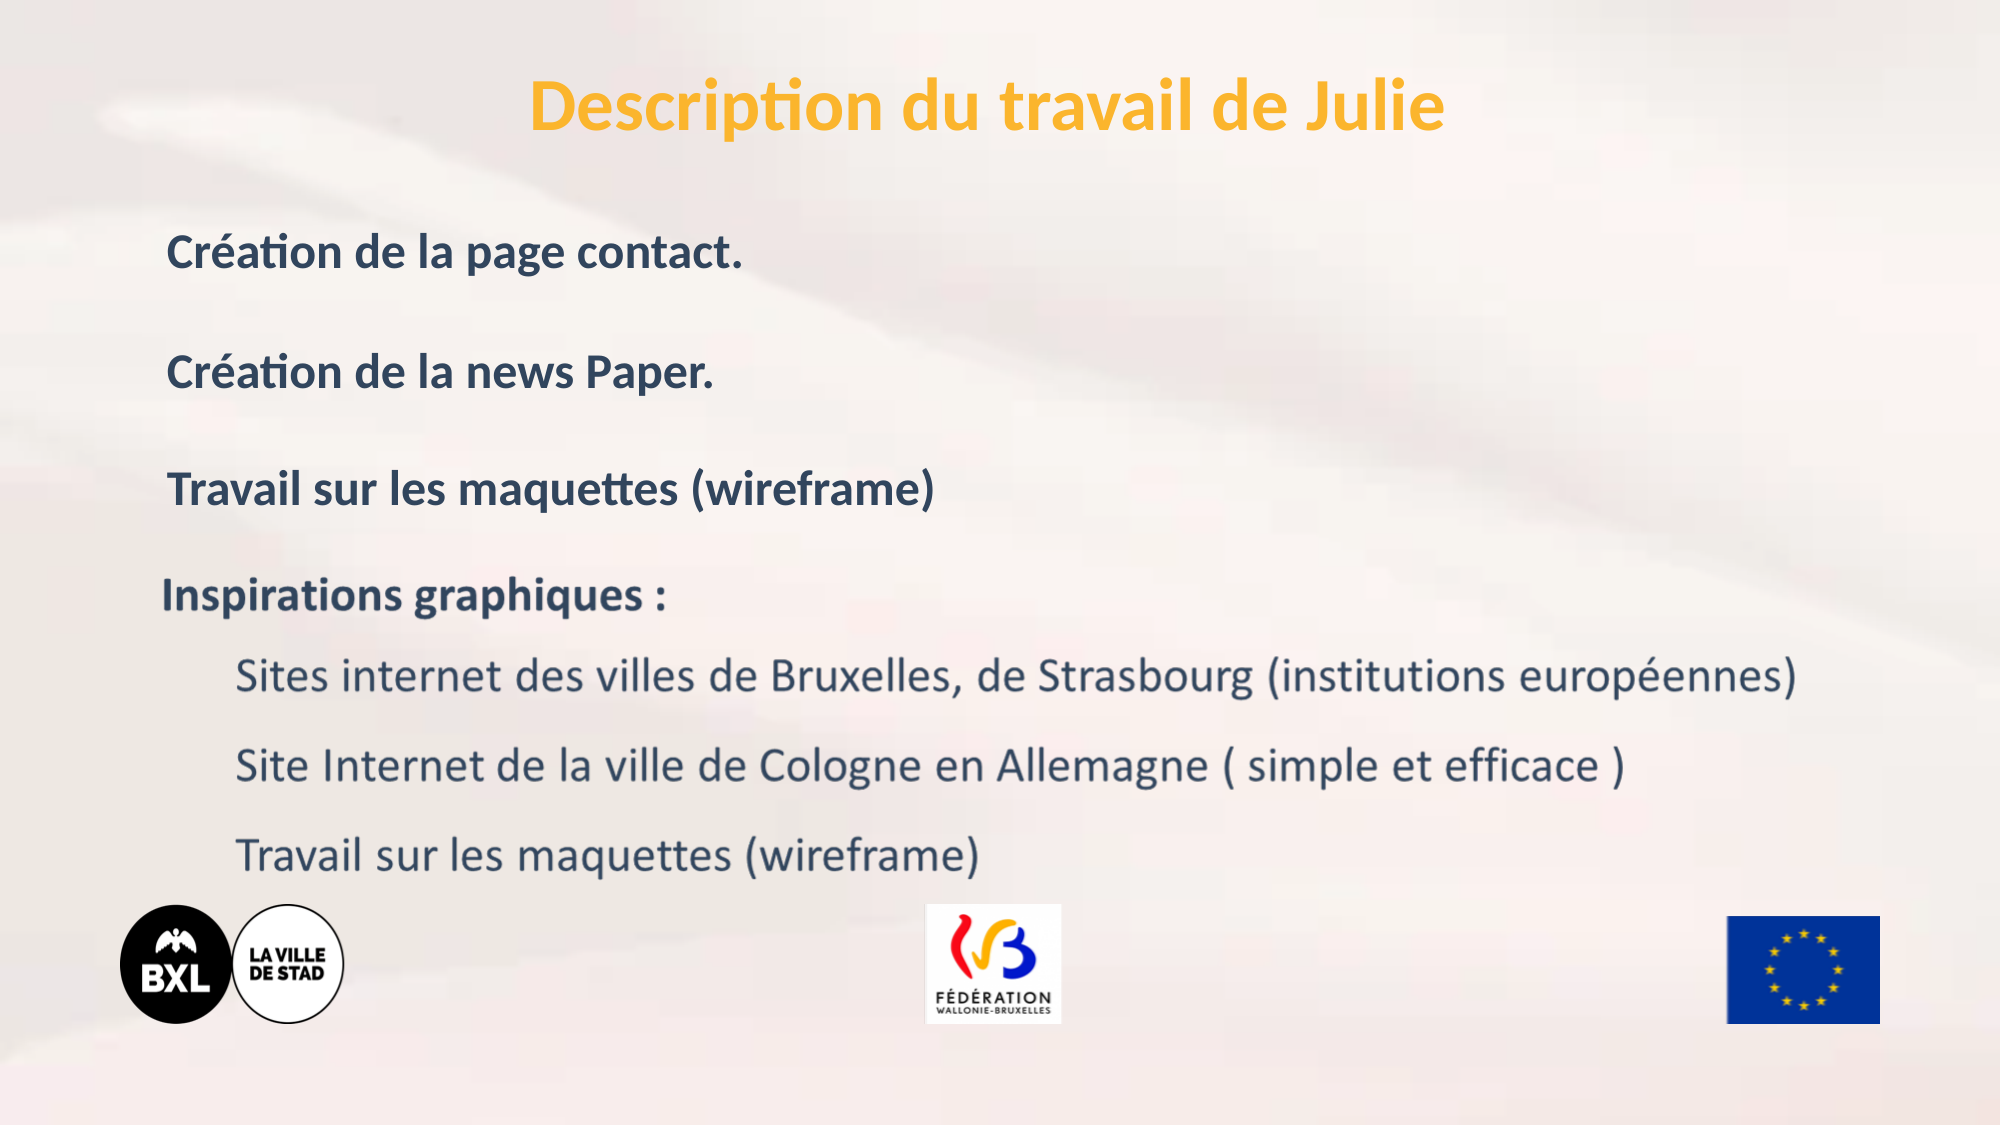

Description du travail de Julie
Création de la page contact.
Création de la news Paper.
Travail sur les maquettes (wireframe)